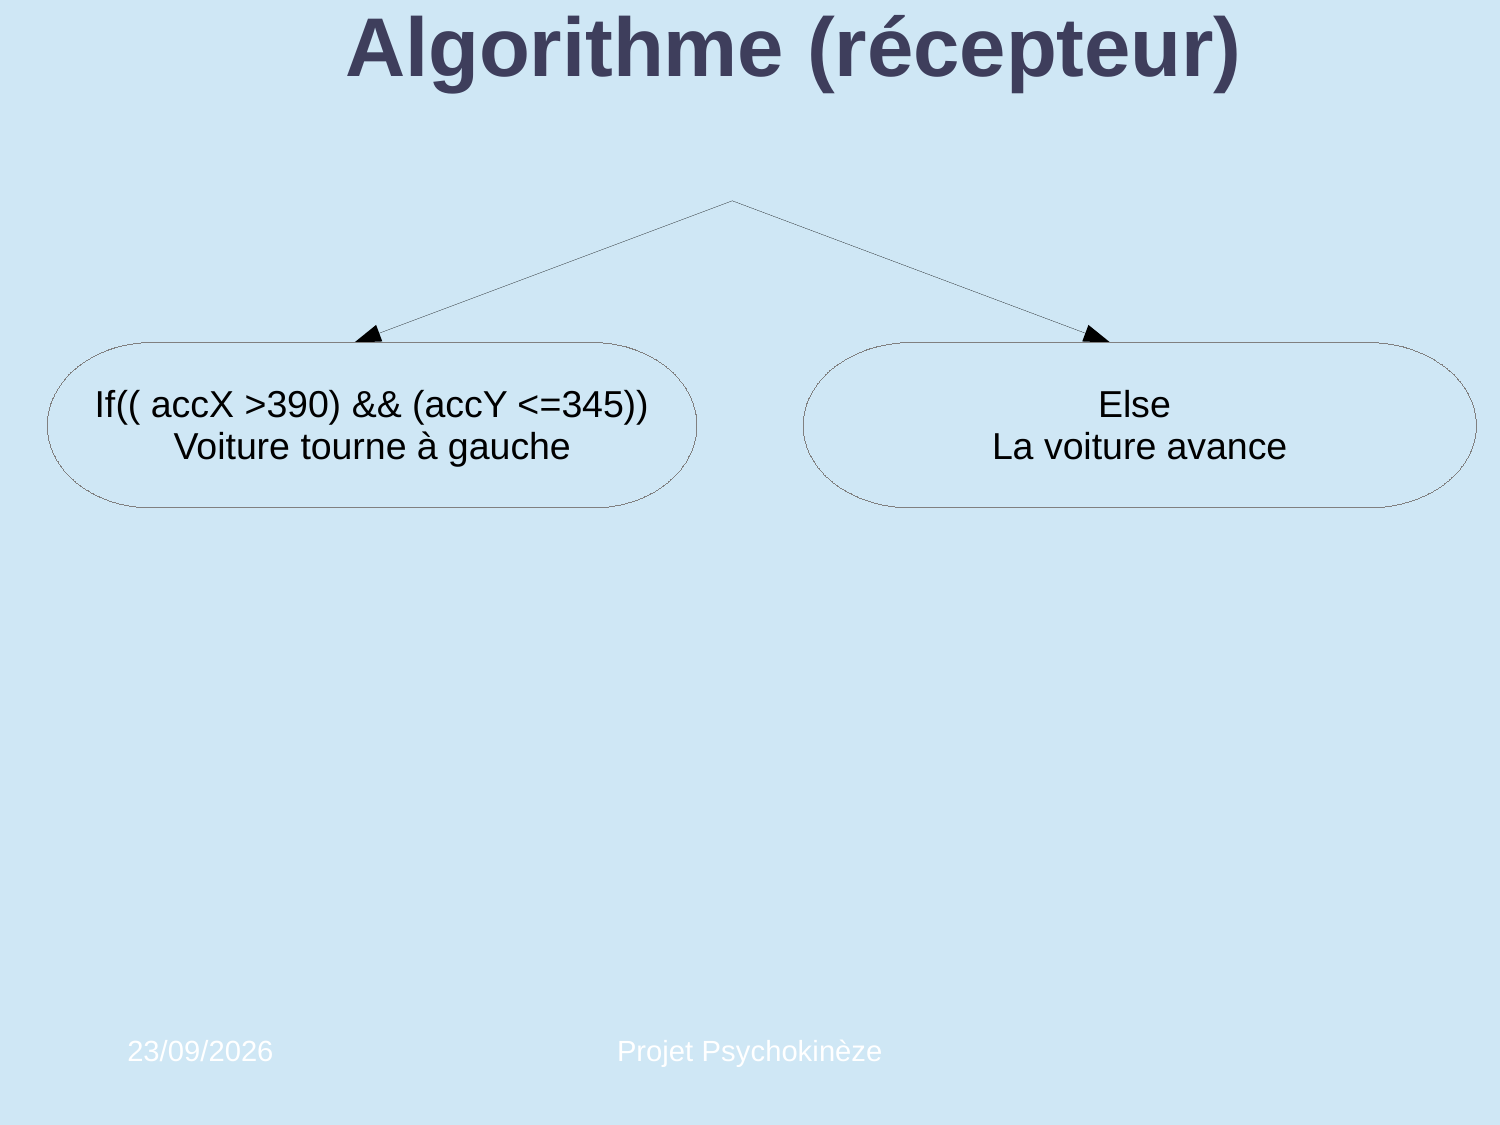

# Algorithme (récepteur)
If(( accX >390) && (accY <=345))
Voiture tourne à gauche
Else
La voiture avance